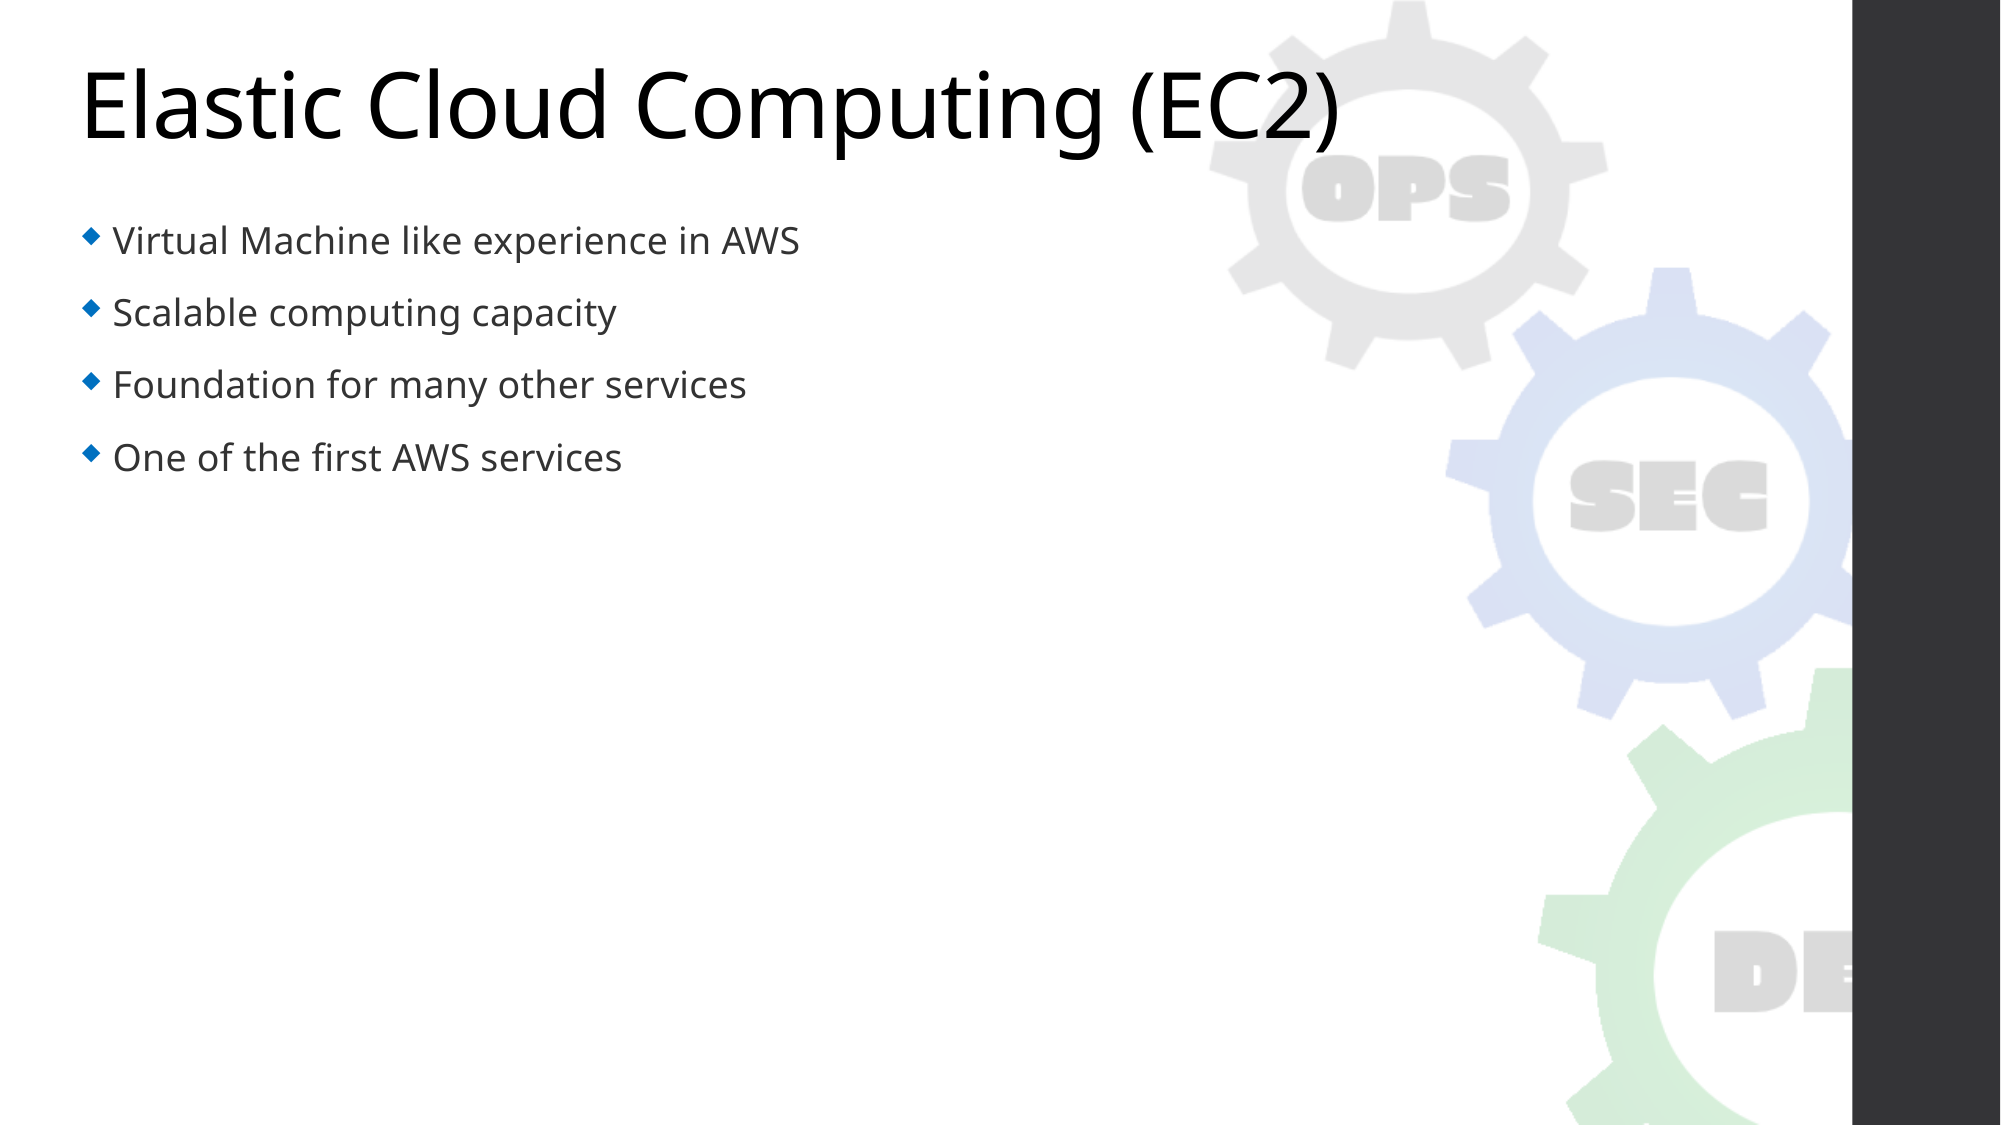

# Elastic Cloud Computing (EC2)
Virtual Machine like experience in AWS
Scalable computing capacity
Foundation for many other services
One of the first AWS services